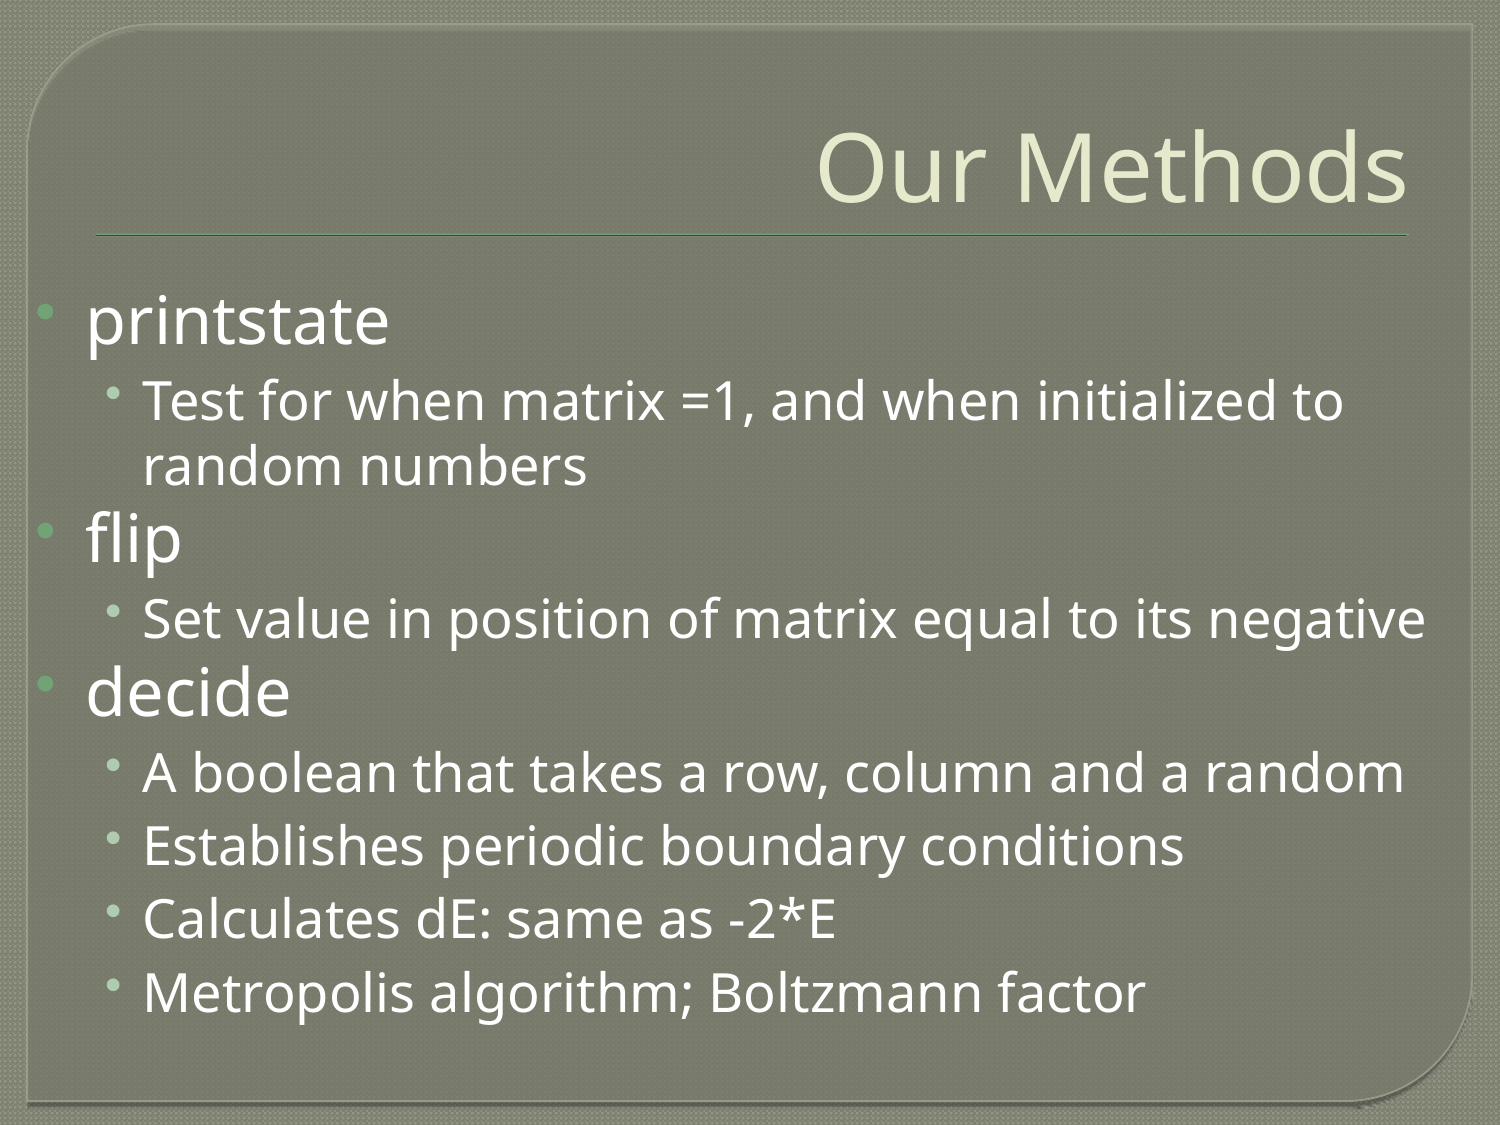

# Our Methods
printstate
Test for when matrix =1, and when initialized to random numbers
flip
Set value in position of matrix equal to its negative
decide
A boolean that takes a row, column and a random
Establishes periodic boundary conditions
Calculates dE: same as -2*E
Metropolis algorithm; Boltzmann factor